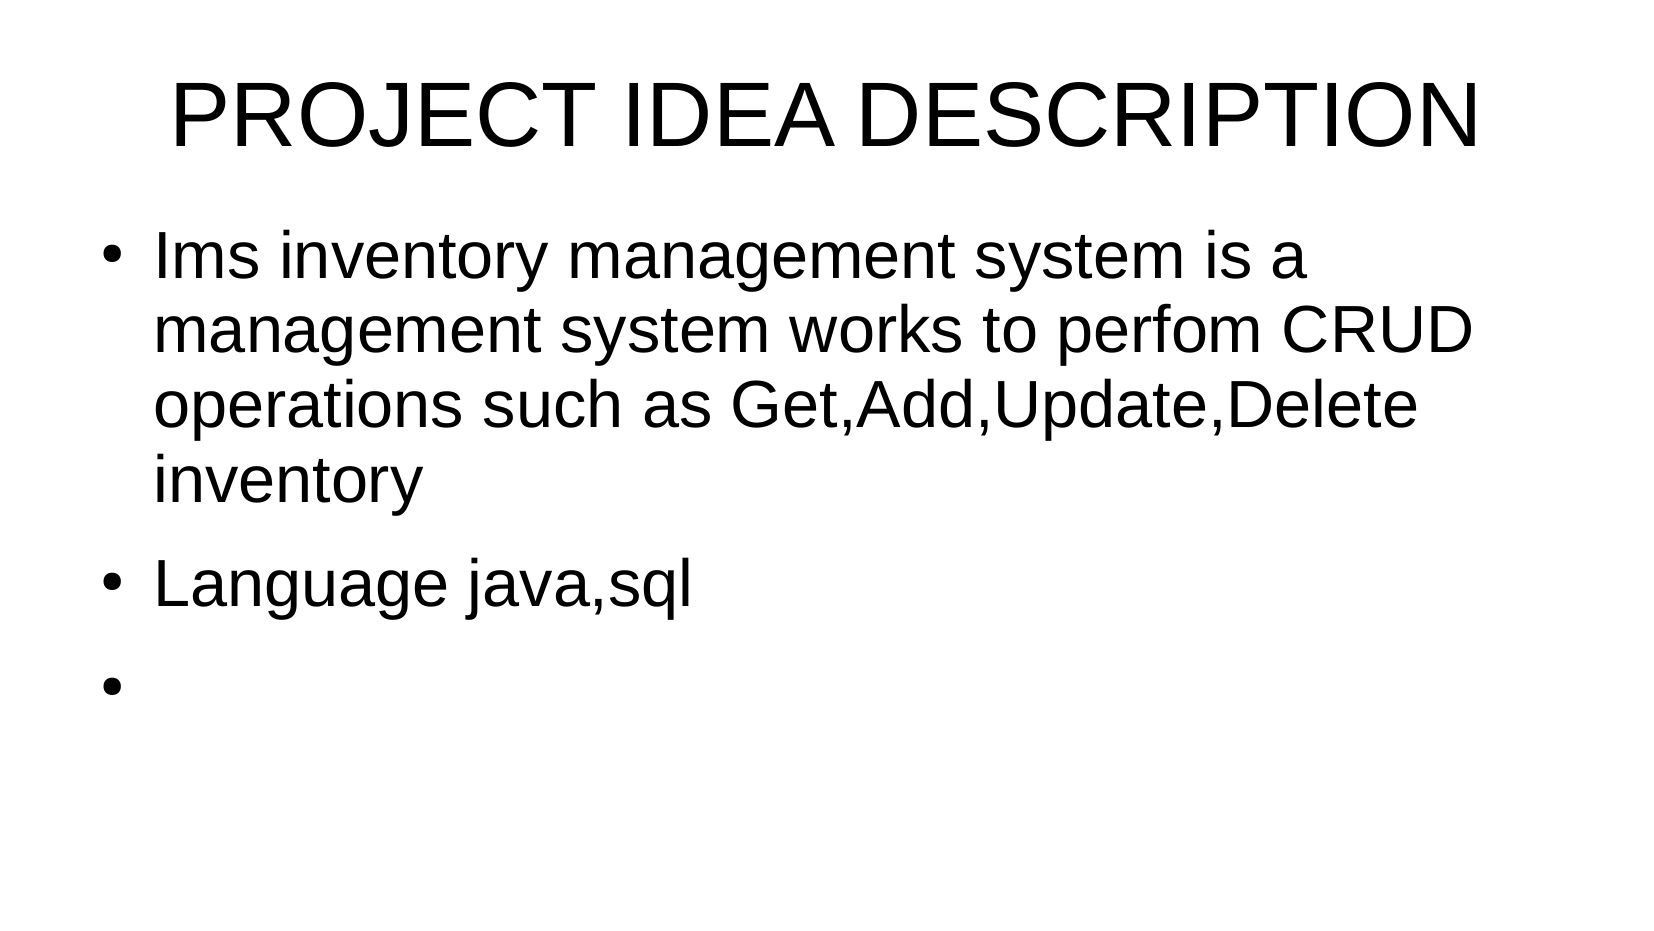

# PROJECT IDEA DESCRIPTION
Ims inventory management system is a management system works to perfom CRUD operations such as Get,Add,Update,Delete inventory
Language java,sql